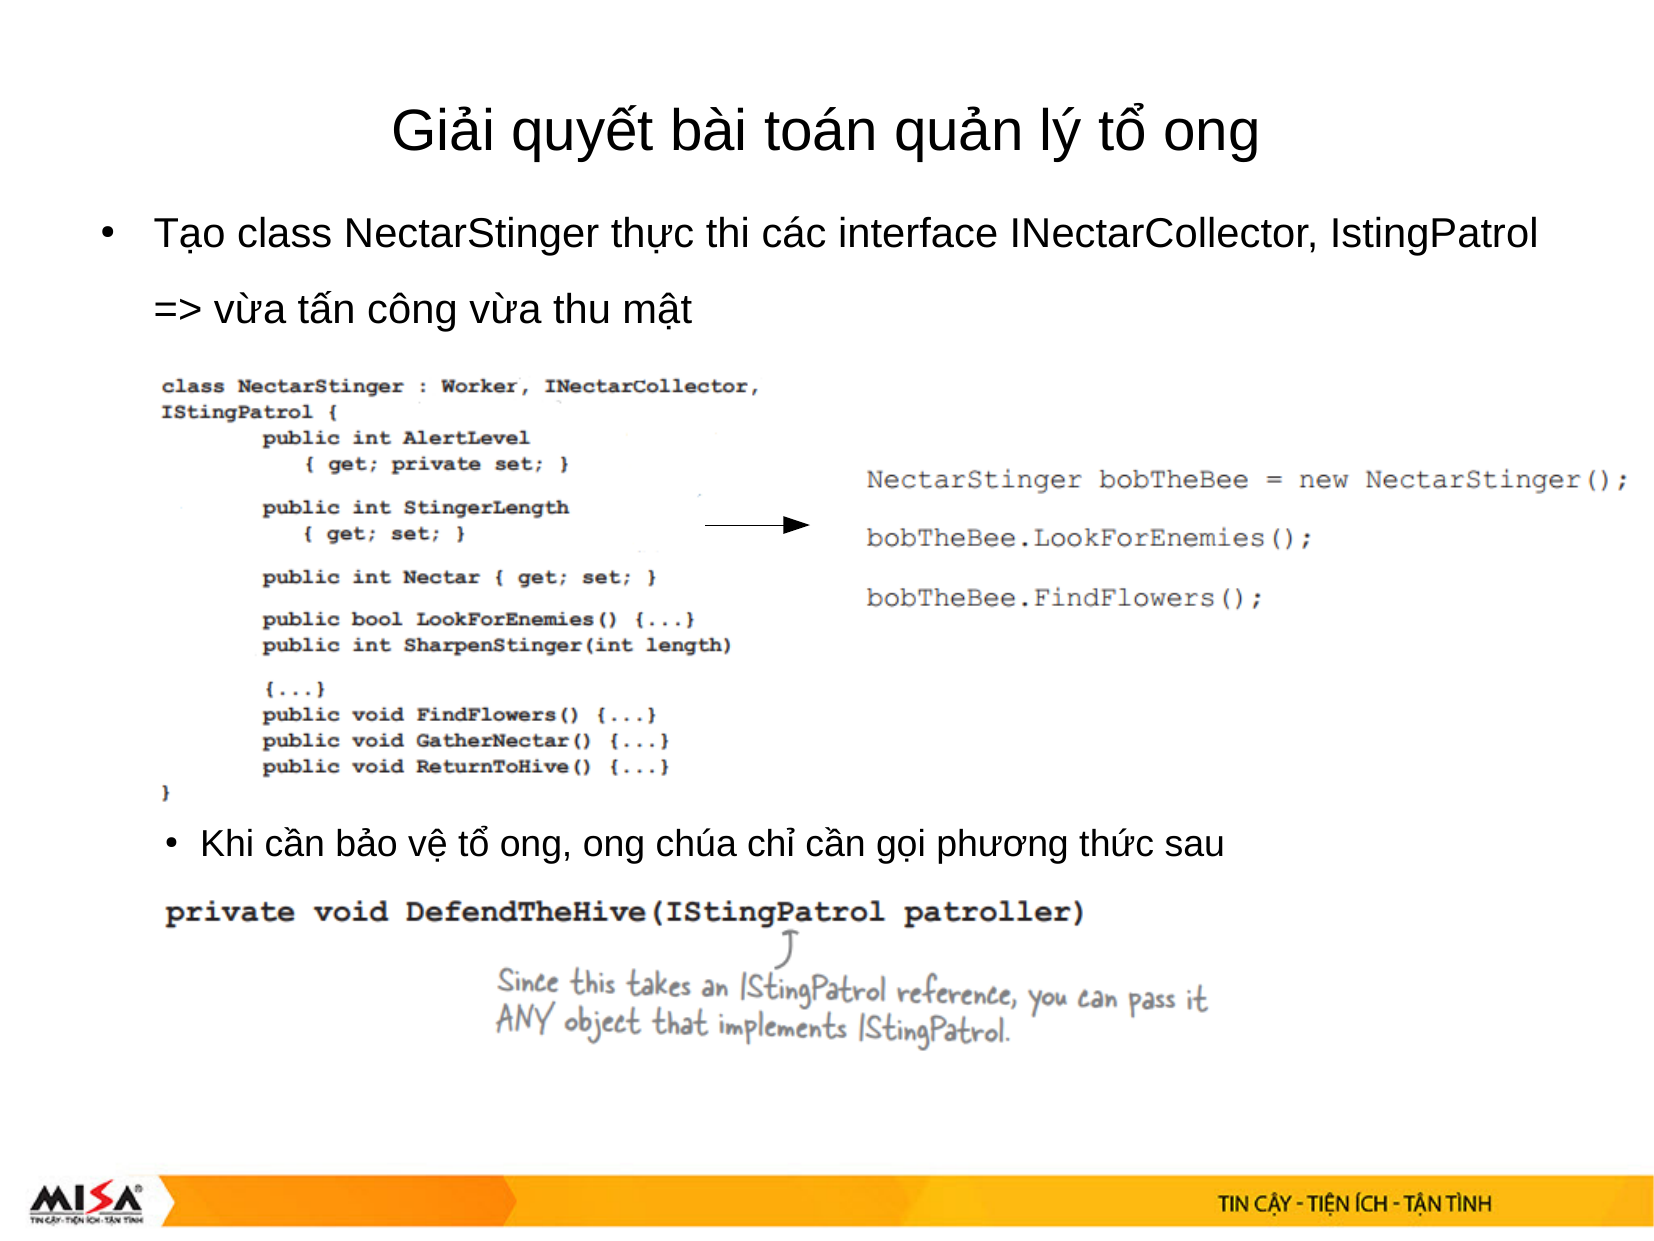

# Giải quyết bài toán quản lý tổ ong
Tạo class NectarStinger thực thi các interface INectarCollector, IstingPatrol
=> vừa tấn công vừa thu mật
Khi cần bảo vệ tổ ong, ong chúa chỉ cần gọi phương thức sau